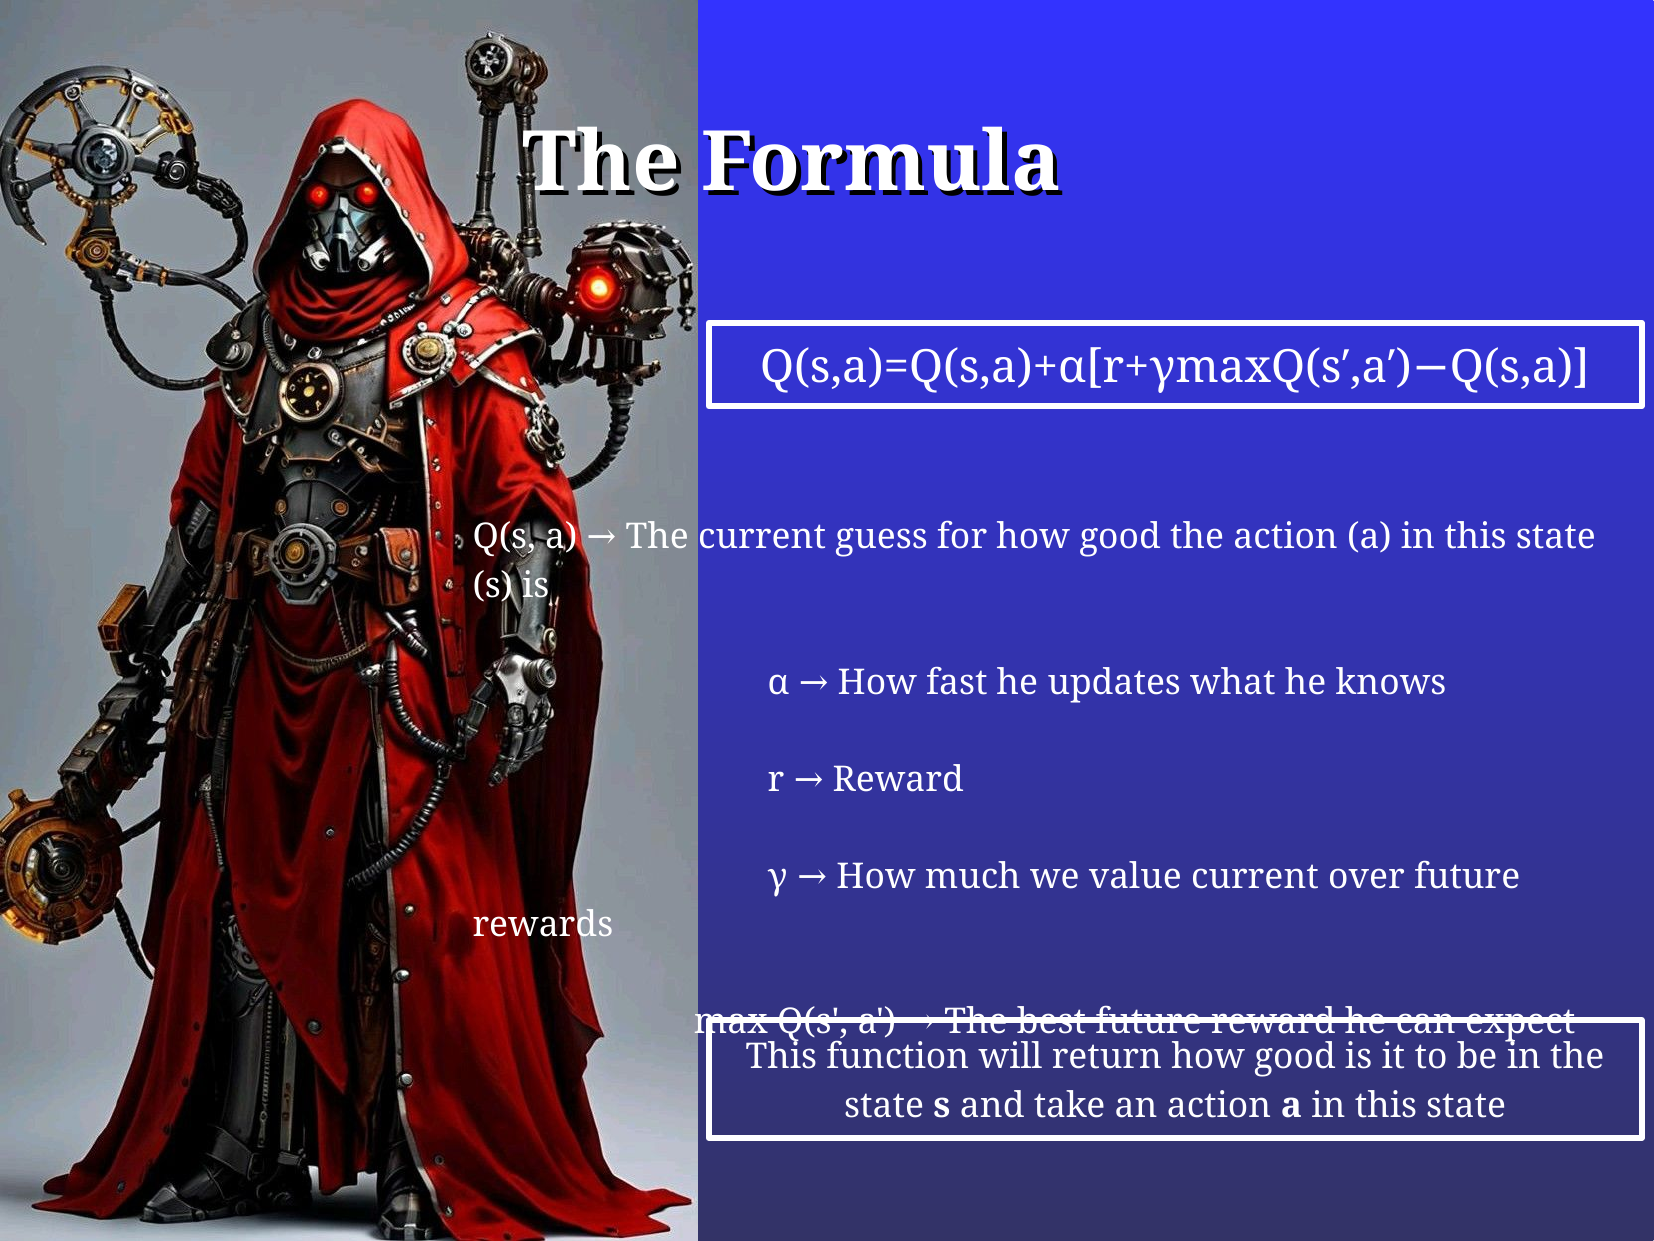

The Formula
Q(s,a)=Q(s,a)+α[r+γmaxQ(s′,a′)−Q(s,a)]
Q(s, a) → The current guess for how good the action (a) in this state (s) is
		 		α → How fast he updates what he knows
		 		r → Reward
	 	 		γ → How much we value current over future rewards
			max Q(s', a') → The best future reward he can expect
This function will return how good is it to be in the state s and take an action a in this state